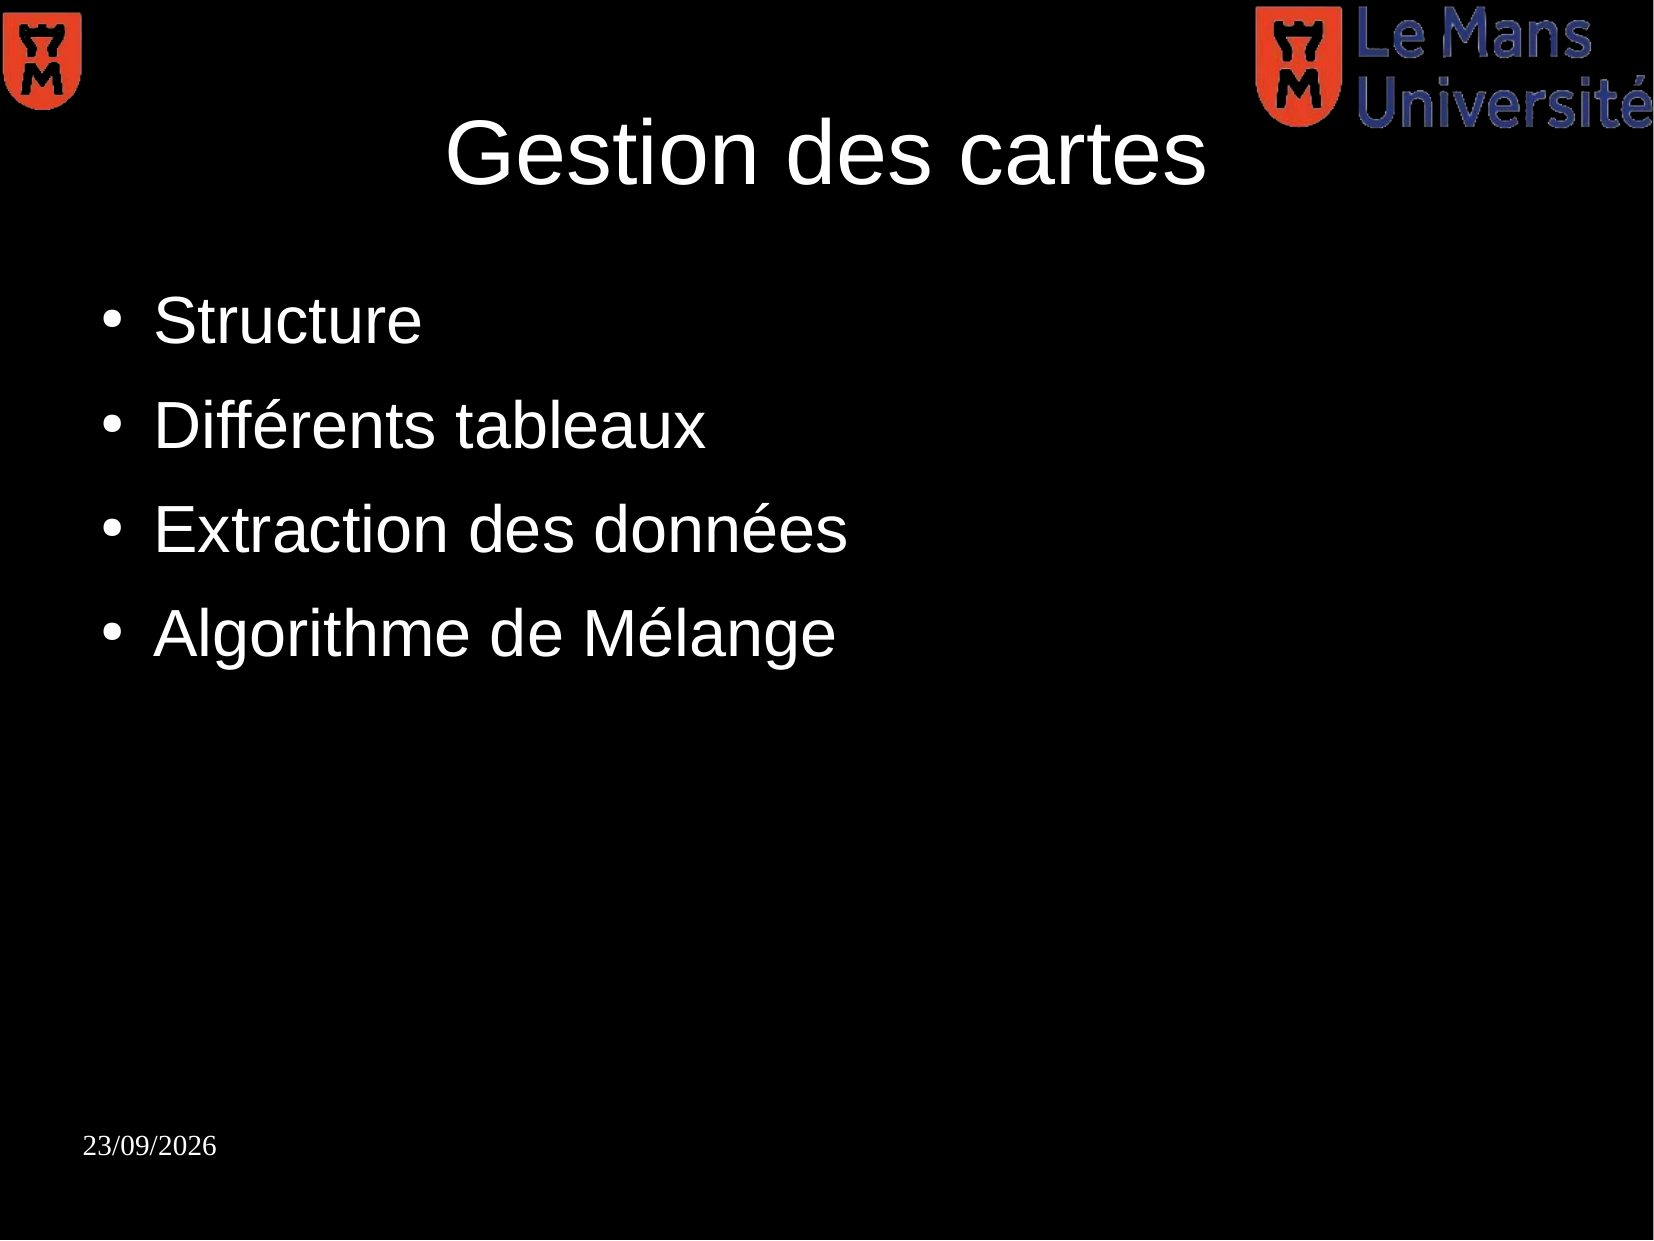

# Gestion des cartes
Structure
Différents tableaux
Extraction des données
Algorithme de Mélange